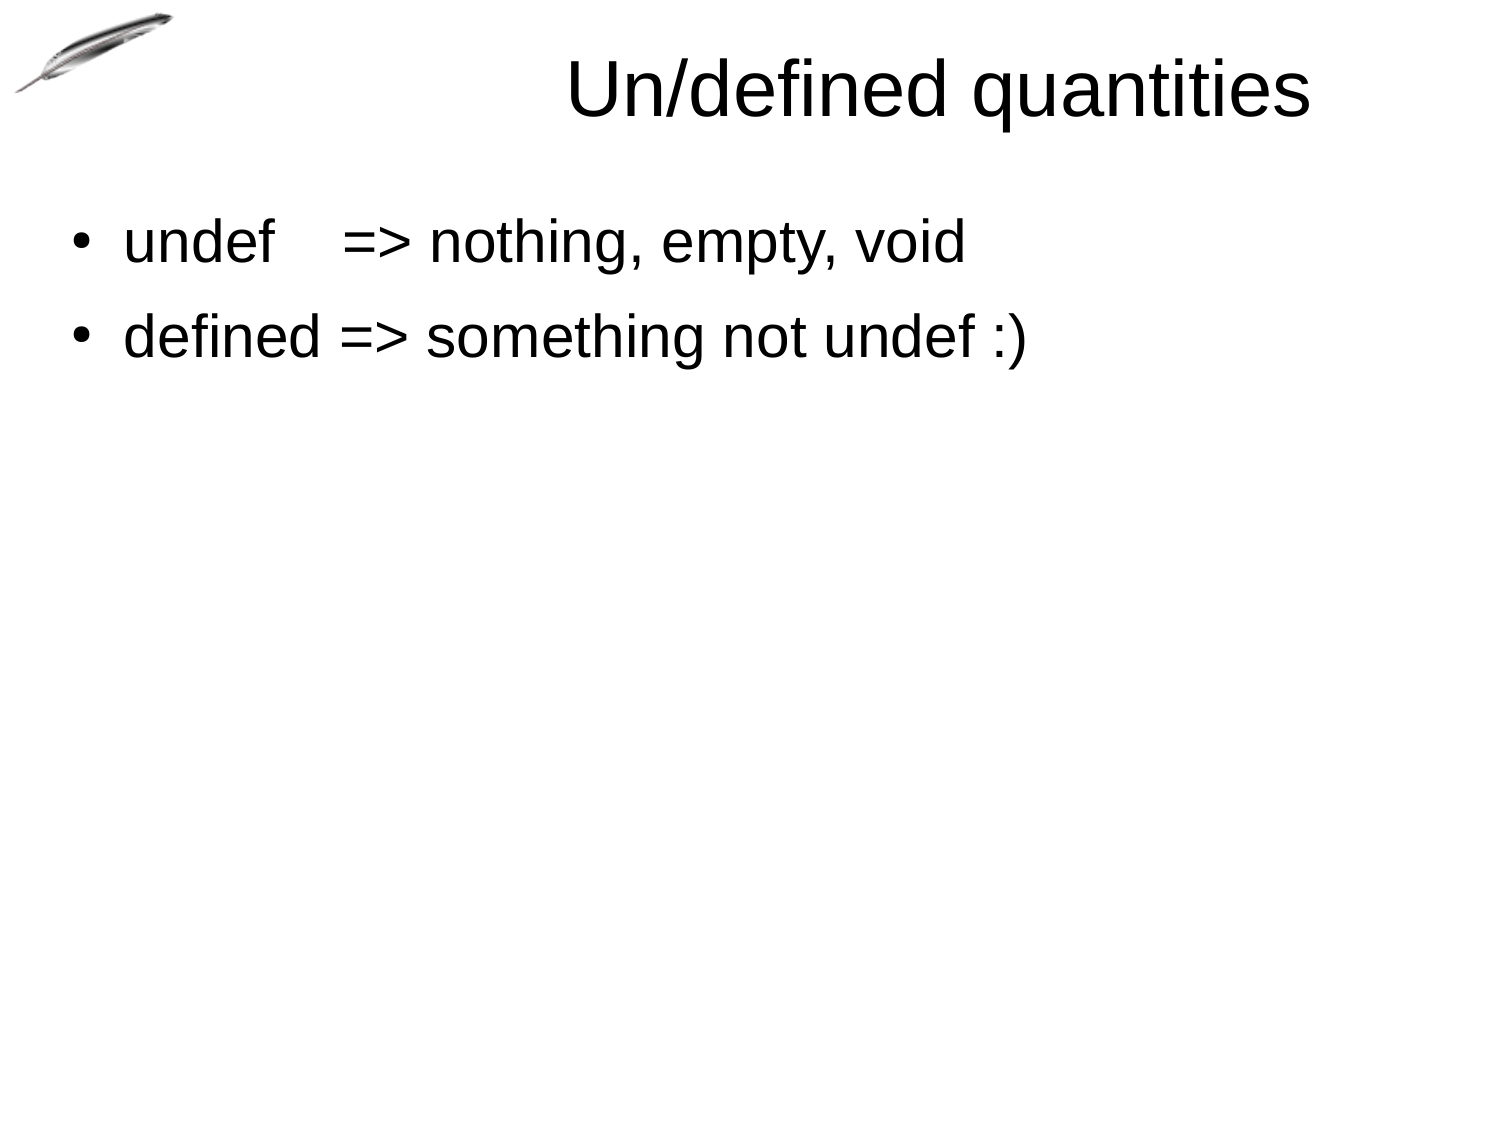

# Un/defined quantities
undef => nothing, empty, void
defined => something not undef :)